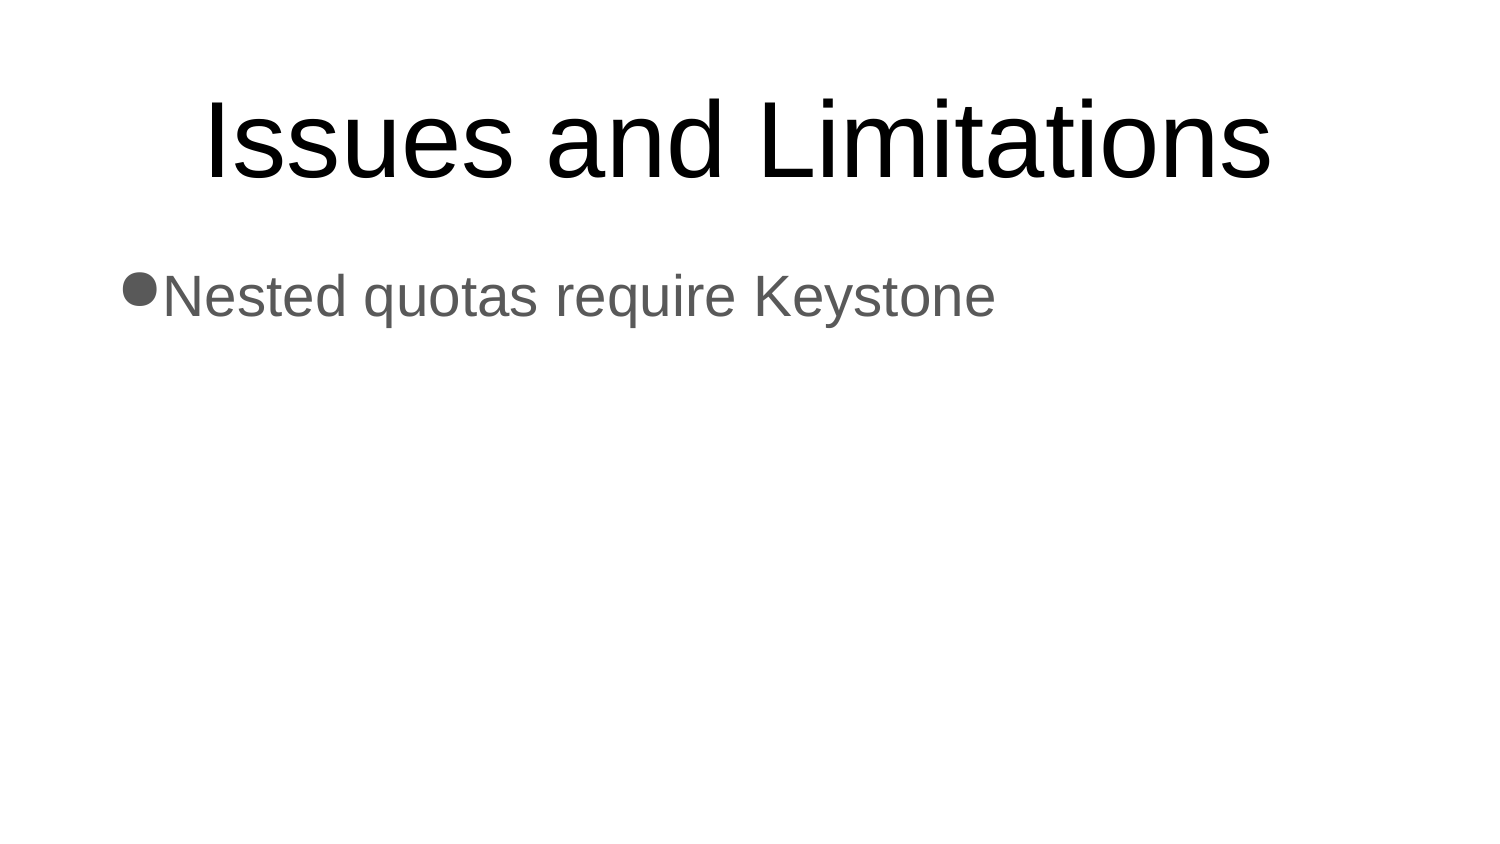

# Issues and Limitations
Nested quotas require Keystone